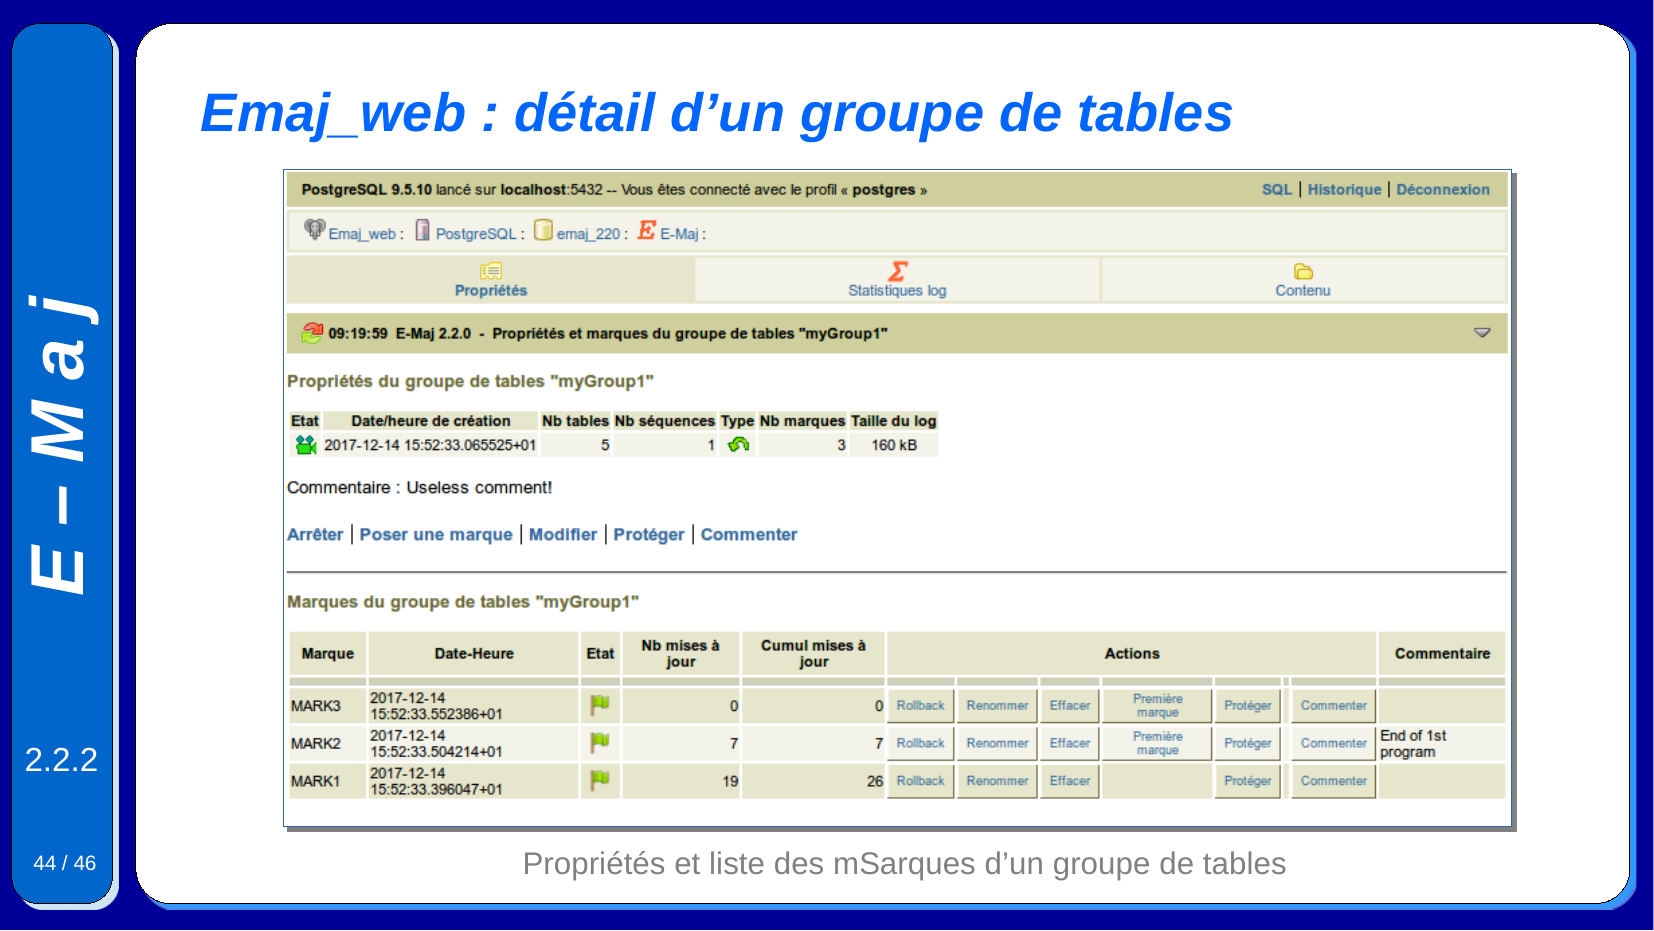

# Emaj_web : détail d’un groupe de tables
Propriétés et liste des mSarques d’un groupe de tables